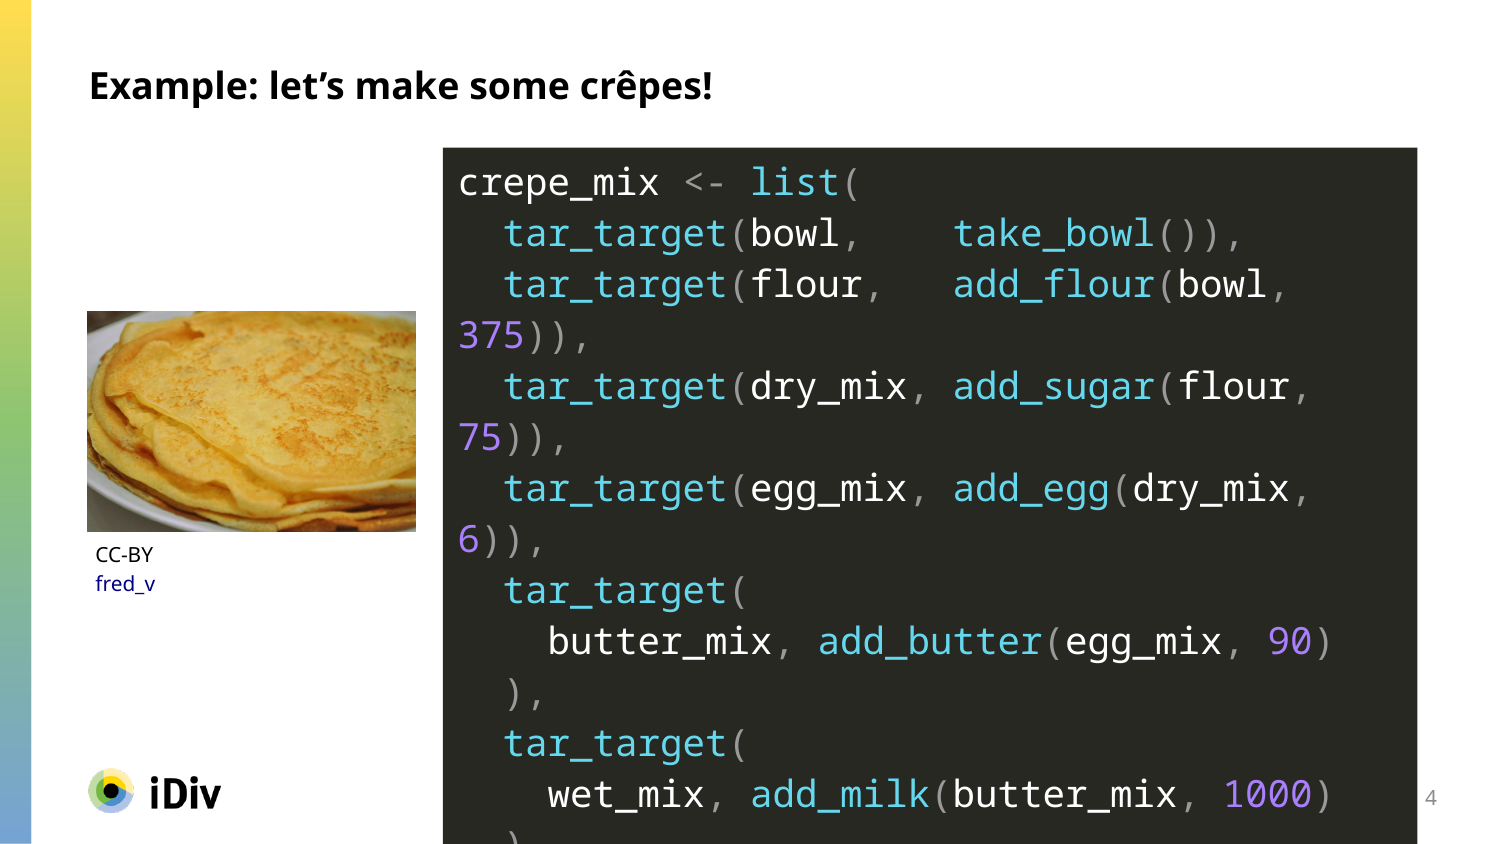

# Example: let’s make some crêpes!
crepe_mix <- list(
 tar_target(bowl, take_bowl()),
 tar_target(flour, add_flour(bowl, 375)),
 tar_target(dry_mix, add_sugar(flour, 75)),
 tar_target(egg_mix, add_egg(dry_mix, 6)),
 tar_target(
 butter_mix, add_butter(egg_mix, 90)
 ),
 tar_target(
 wet_mix, add_milk(butter_mix, 1000)
 ),
 tar_target(ready_mix, whisk(wet_mix)),
 tar_target(crepes, cook_in_pan(ready_mix))
)
tar_make(crepes) # Run the pipeline!
CC-BY fred_v